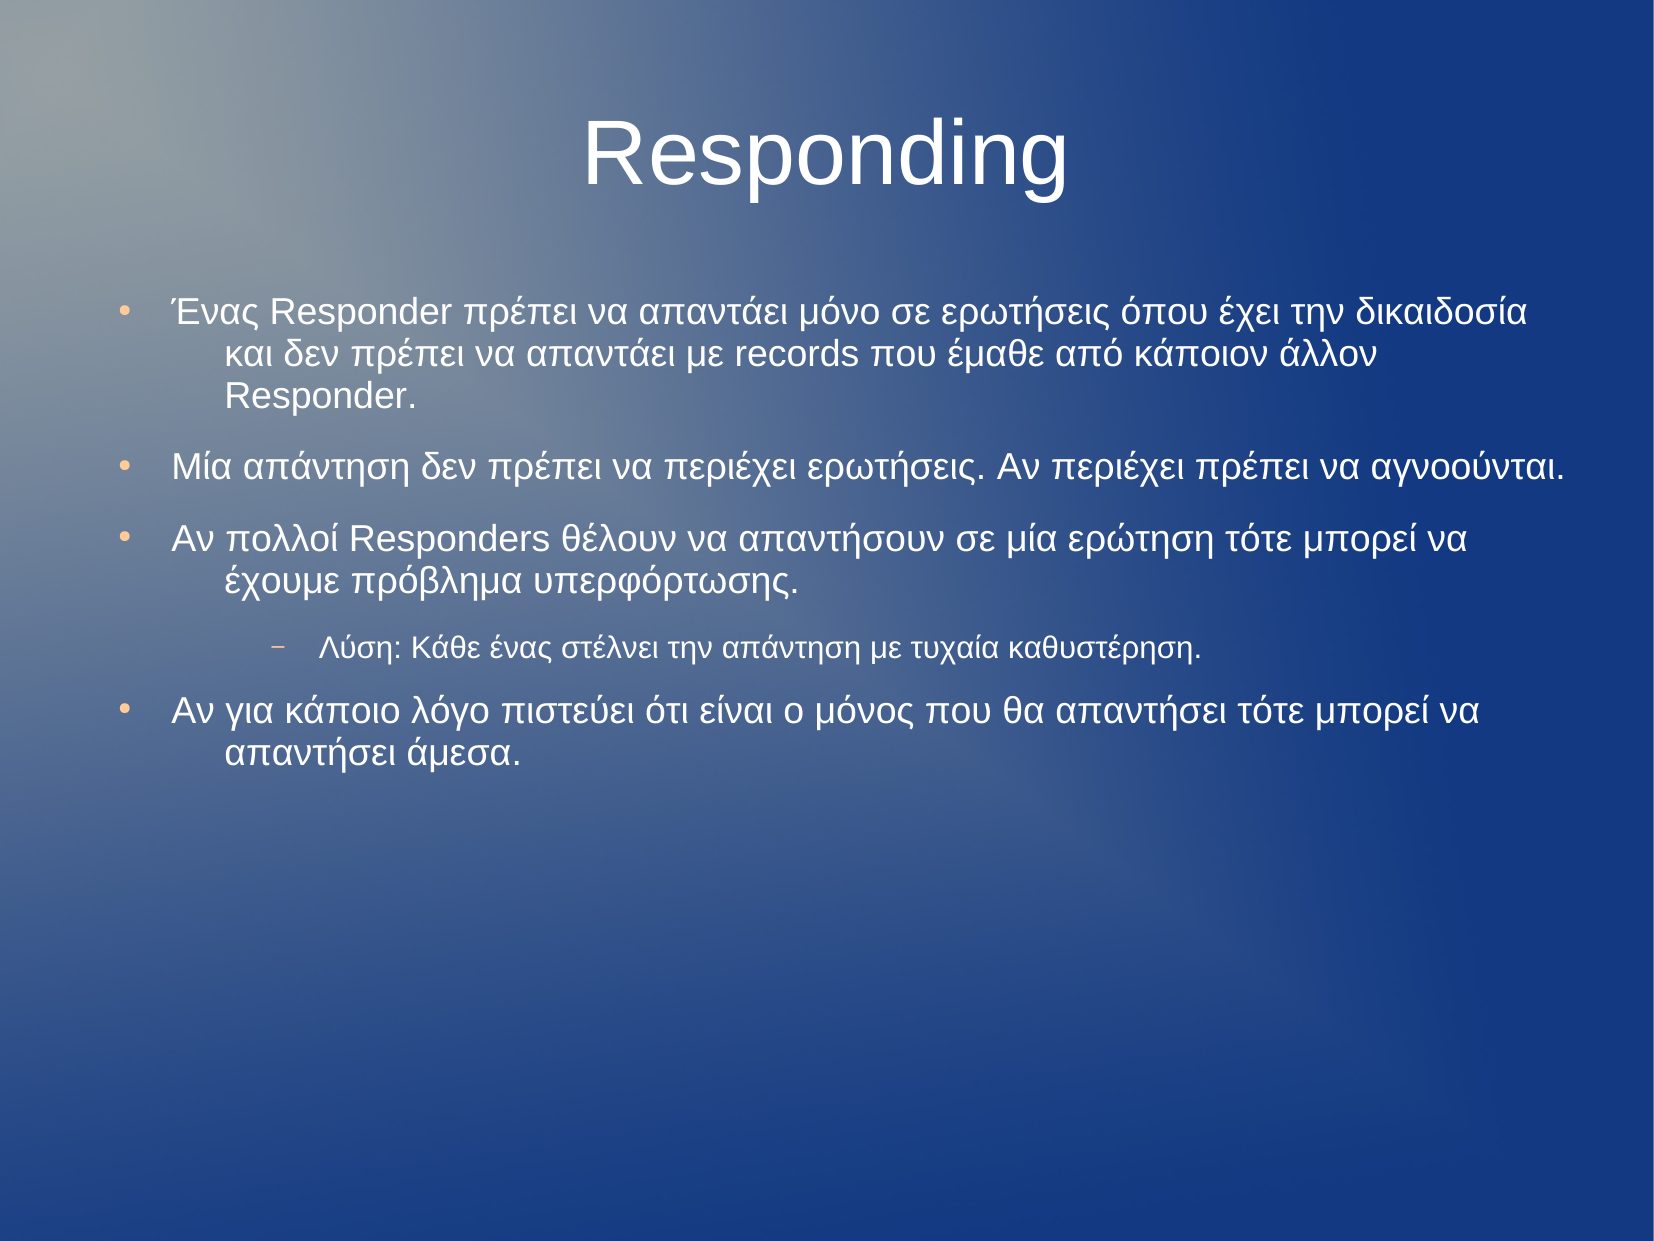

# Responding
Ένας Responder πρέπει να απαντάει μόνο σε ερωτήσεις όπου έχει την δικαιδοσία και δεν πρέπει να απαντάει με records που έμαθε από κάποιον άλλον Responder.
Μία απάντηση δεν πρέπει να περιέχει ερωτήσεις. Αν περιέχει πρέπει να αγνοούνται.
Αν πολλοί Responders θέλουν να απαντήσουν σε μία ερώτηση τότε μπορεί να έχουμε πρόβλημα υπερφόρτωσης.
Λύση: Κάθε ένας στέλνει την απάντηση με τυχαία καθυστέρηση.
Αν για κάποιο λόγο πιστεύει ότι είναι ο μόνος που θα απαντήσει τότε μπορεί να απαντήσει άμεσα.